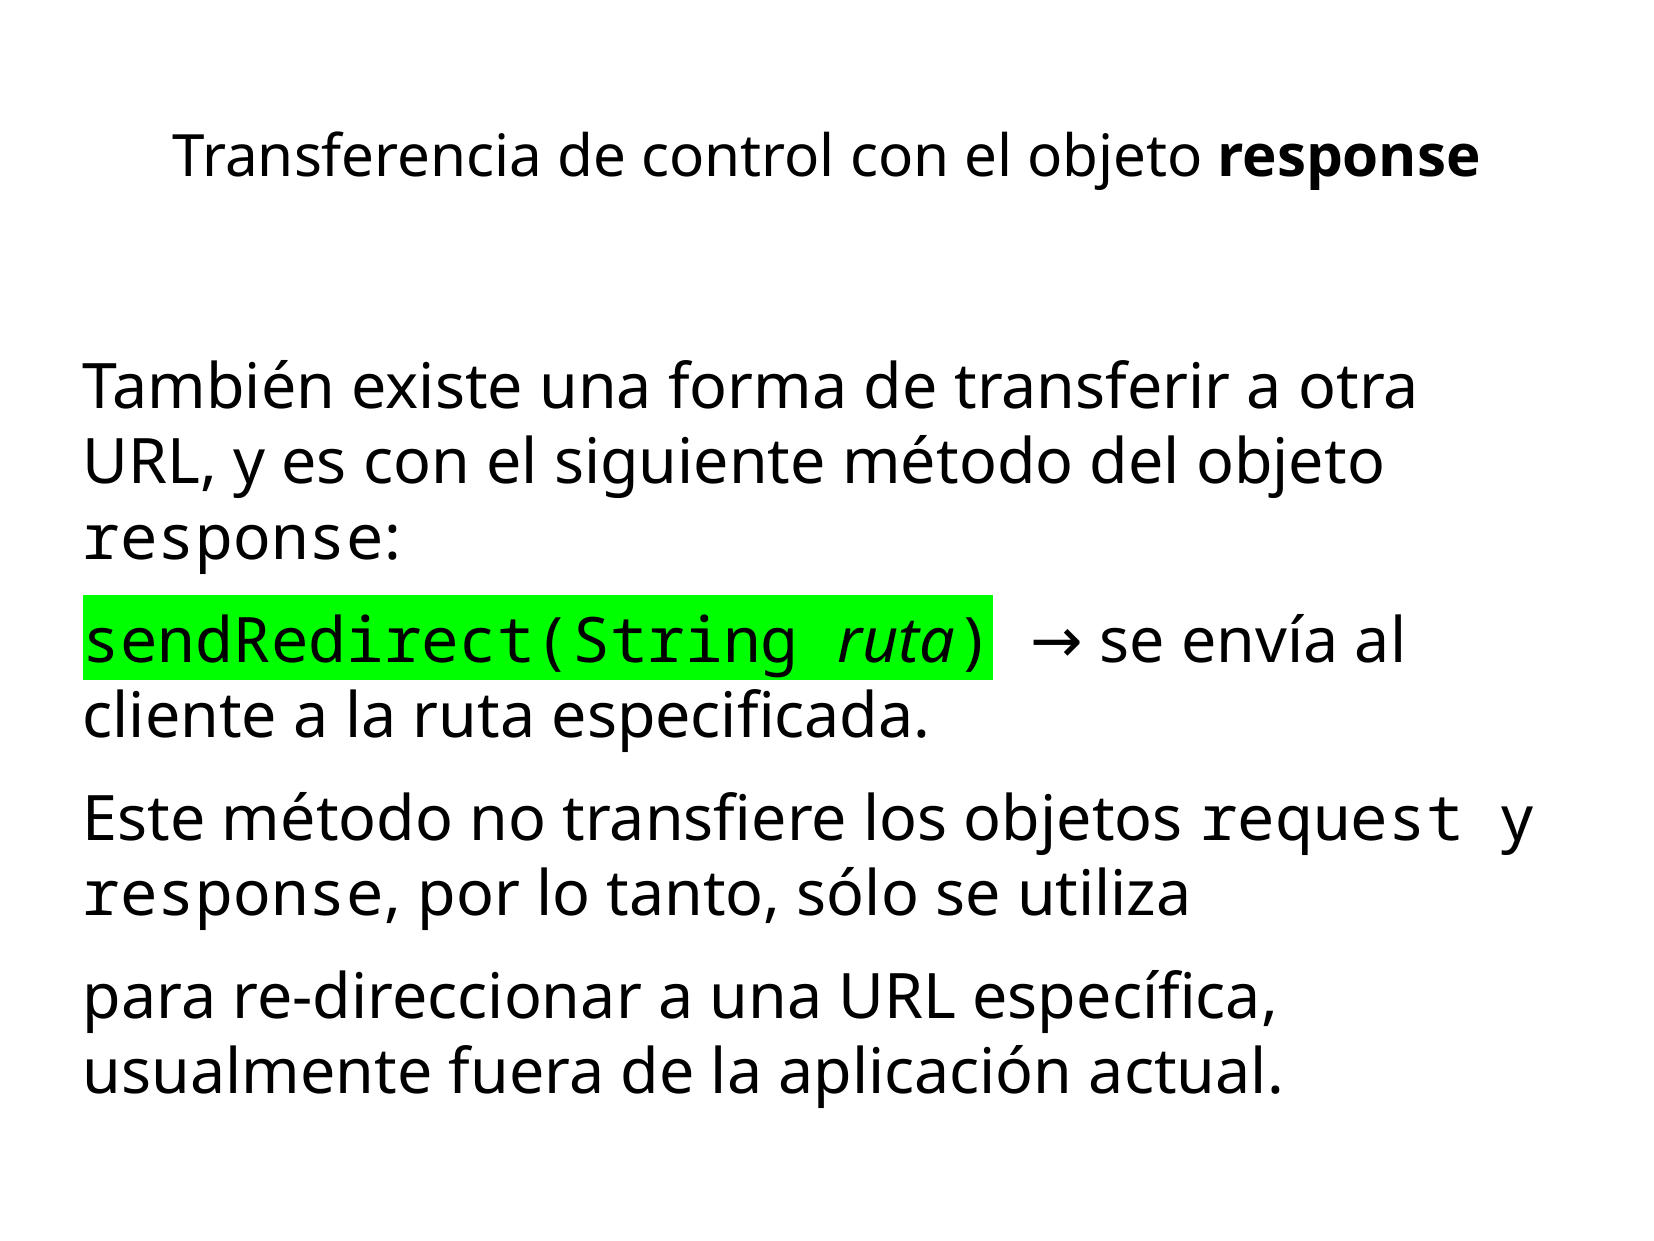

# Transferencia de control con el objeto response
También existe una forma de transferir a otra URL, y es con el siguiente método del objeto response:
sendRedirect(String ruta) → se envía al cliente a la ruta especificada.
Este método no transfiere los objetos request y response, por lo tanto, sólo se utiliza
para re-direccionar a una URL específica, usualmente fuera de la aplicación actual.